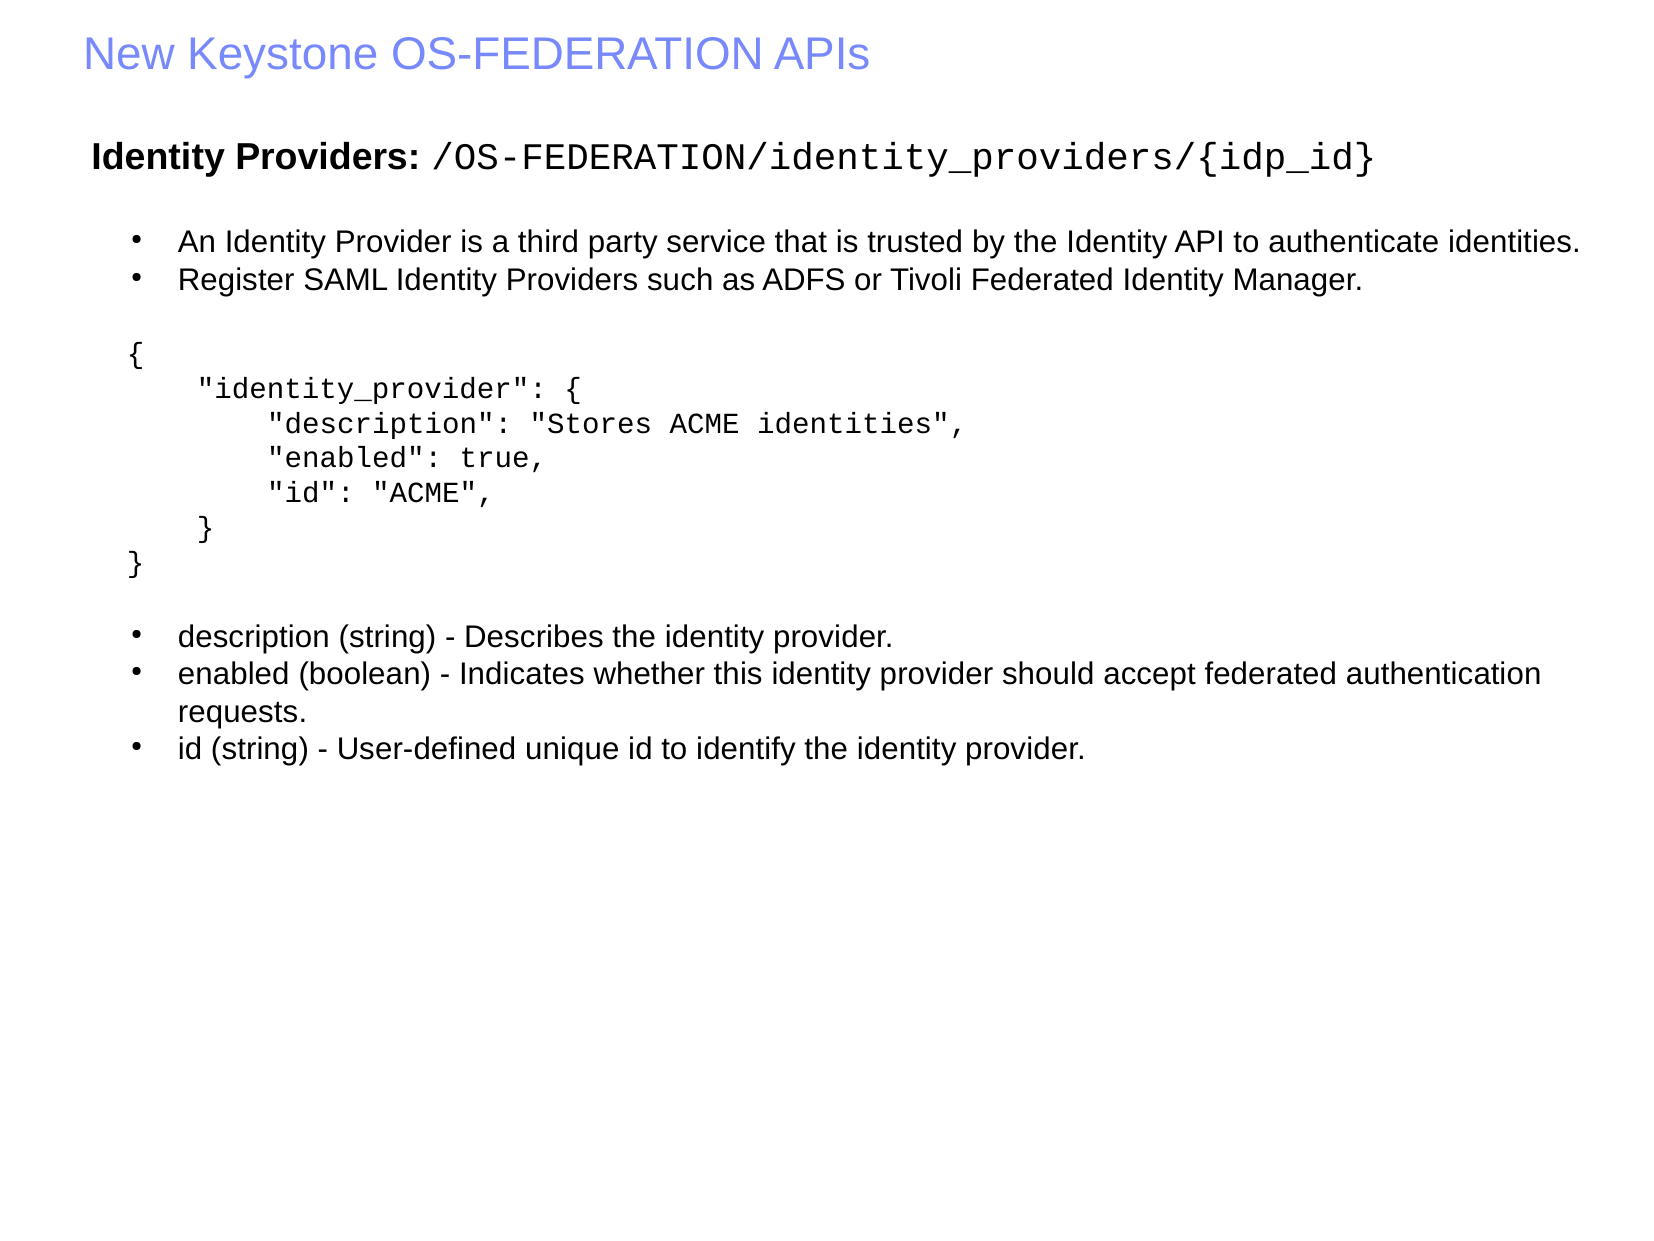

New Keystone OS-FEDERATION APIs
Identity Providers: /OS-FEDERATION/identity_providers/{idp_id}
An Identity Provider is a third party service that is trusted by the Identity API to authenticate identities.
Register SAML Identity Providers such as ADFS or Tivoli Federated Identity Manager.
{
 "identity_provider": {
 "description": "Stores ACME identities",
 "enabled": true,
 "id": "ACME",
 }
}
description (string) - Describes the identity provider.
enabled (boolean) - Indicates whether this identity provider should accept federated authentication requests.
id (string) - User-defined unique id to identify the identity provider.